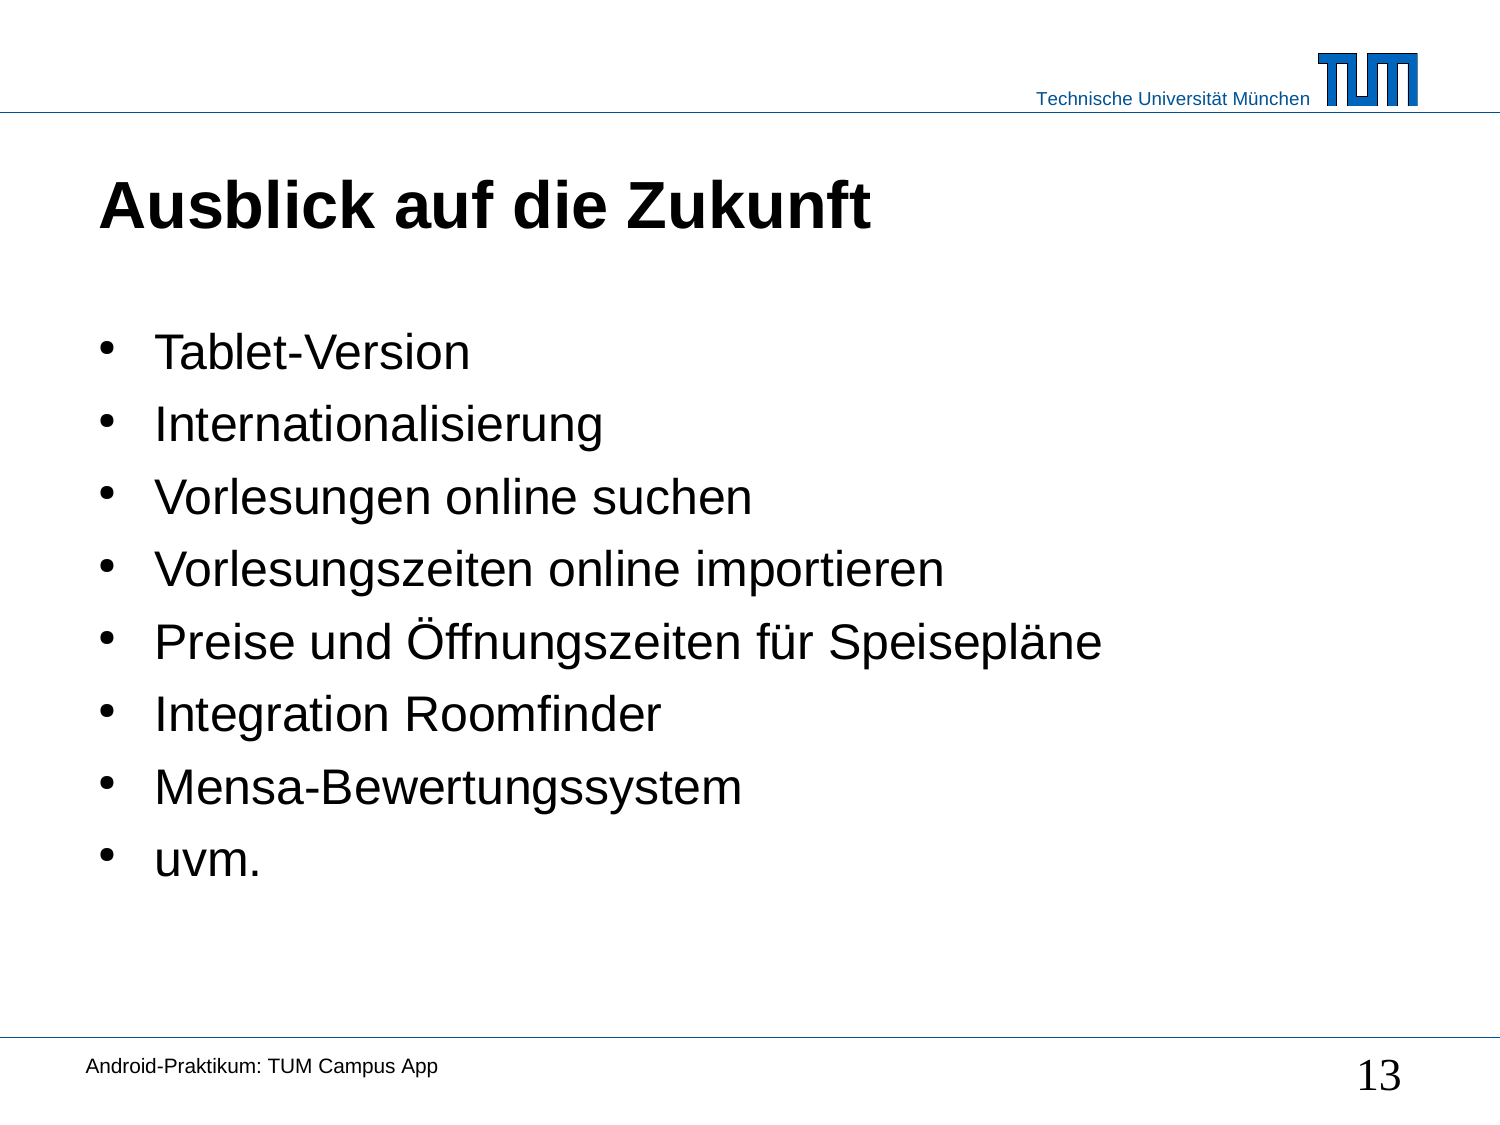

# Ausblick auf die Zukunft
Tablet-Version
Internationalisierung
Vorlesungen online suchen
Vorlesungszeiten online importieren
Preise und Öffnungszeiten für Speisepläne
Integration Roomfinder
Mensa-Bewertungssystem
uvm.